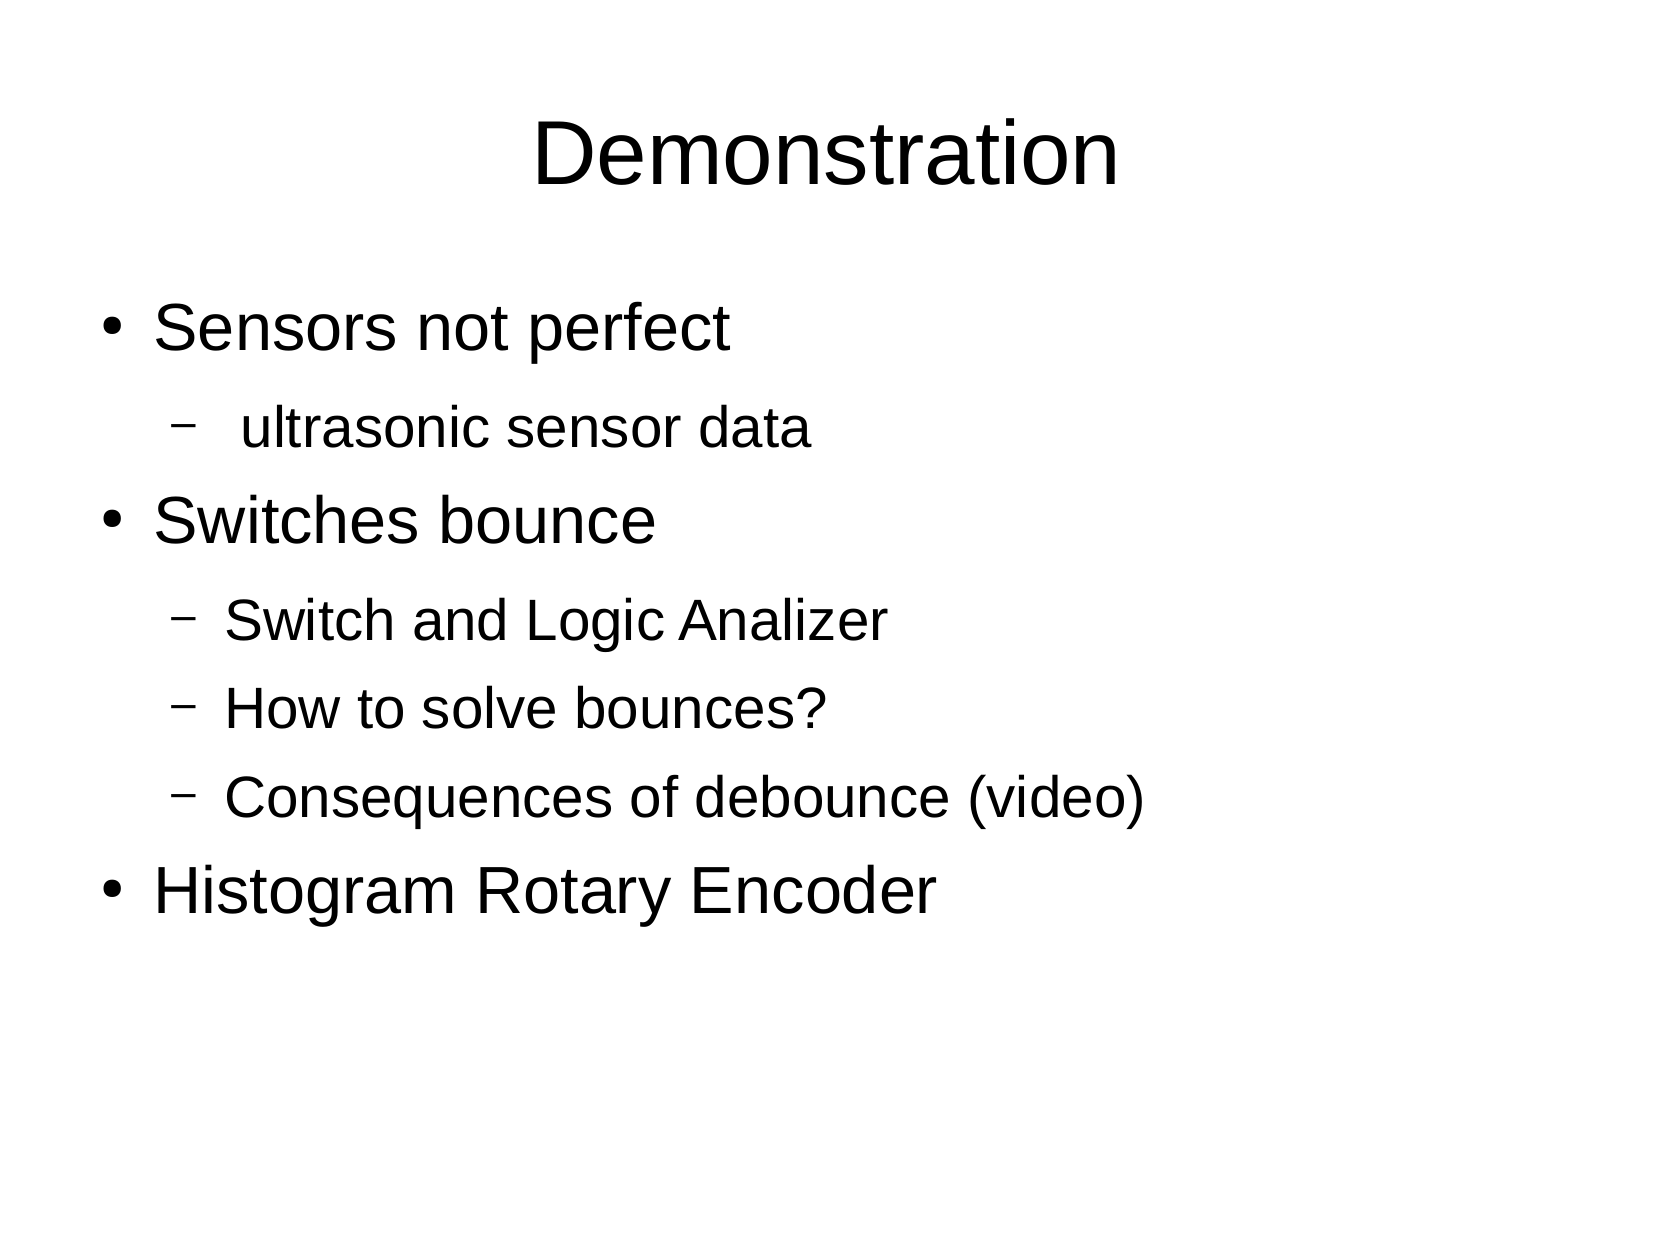

# Demonstration
Sensors not perfect
 ultrasonic sensor data
Switches bounce
Switch and Logic Analizer
How to solve bounces?
Consequences of debounce (video)
Histogram Rotary Encoder